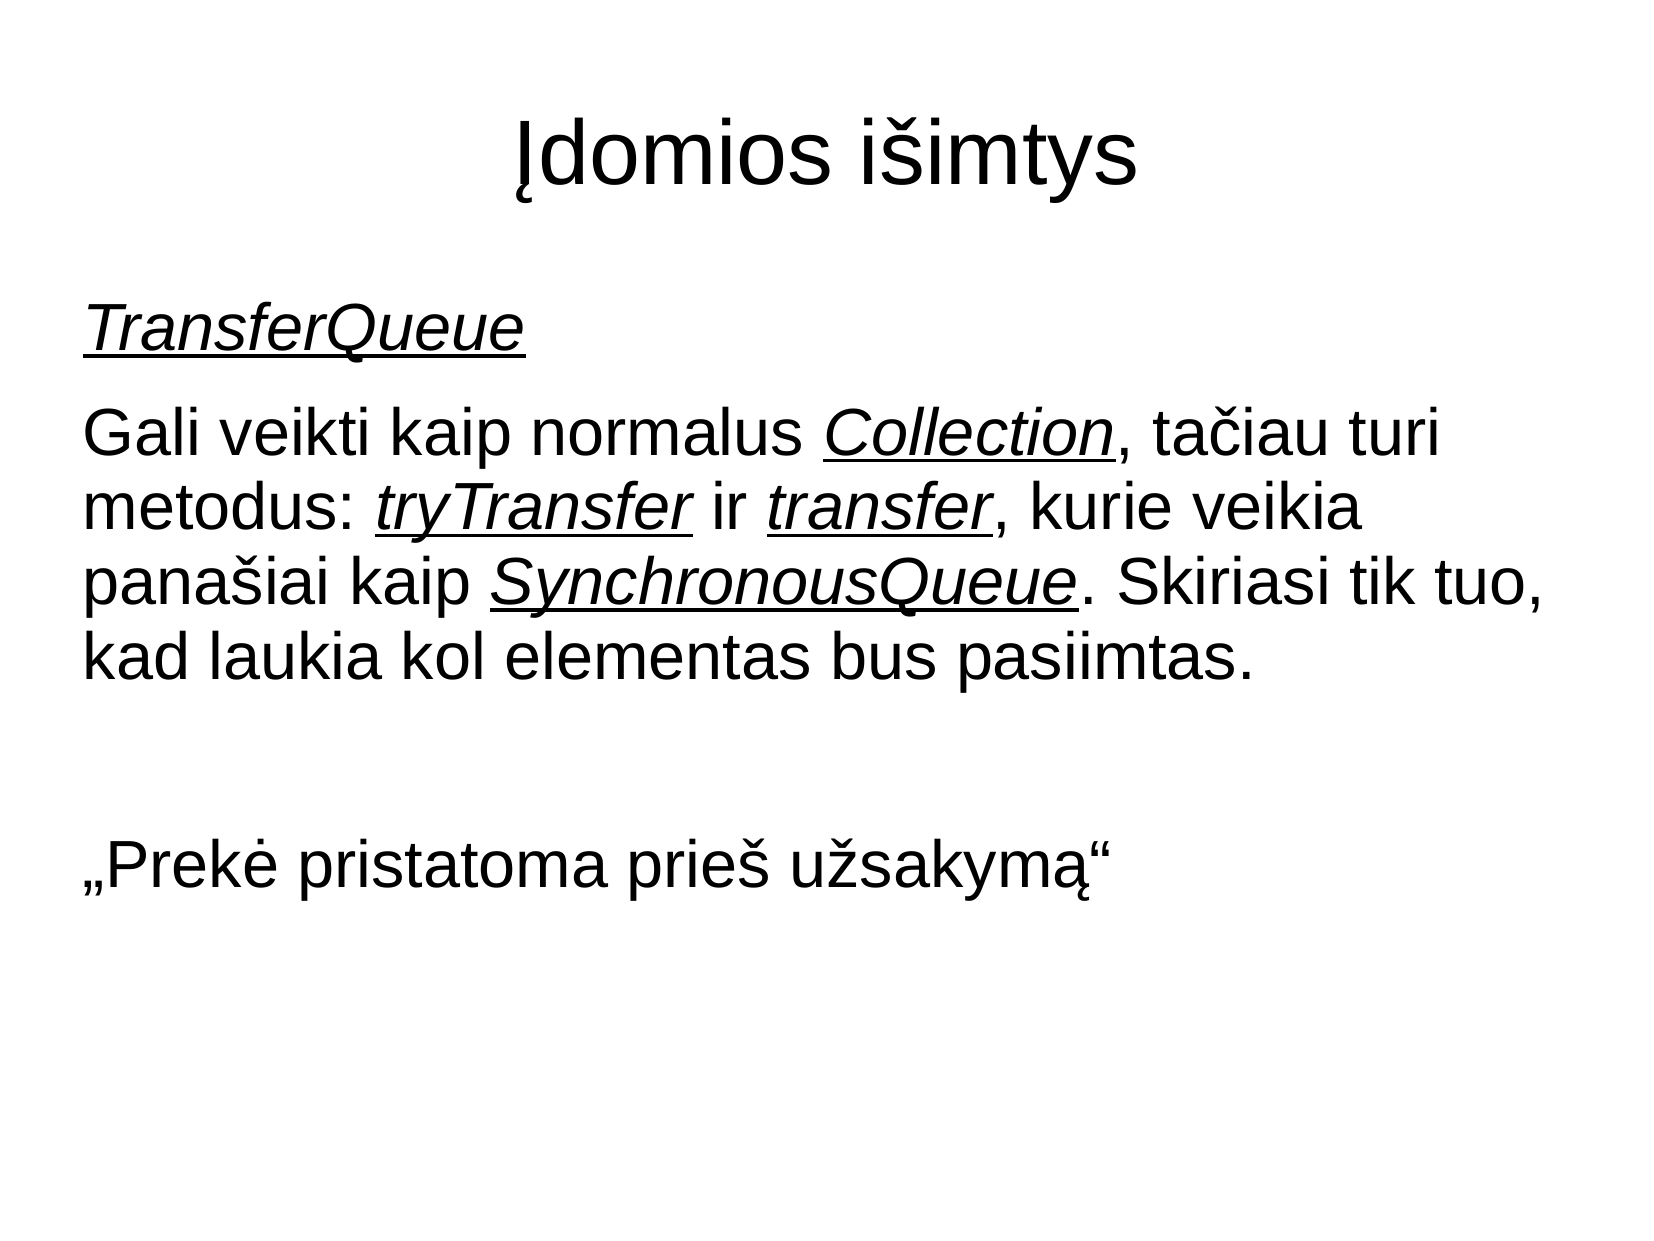

# Įdomios išimtys
TransferQueue
Gali veikti kaip normalus Collection, tačiau turi metodus: tryTransfer ir transfer, kurie veikia panašiai kaip SynchronousQueue. Skiriasi tik tuo, kad laukia kol elementas bus pasiimtas.
„Prekė pristatoma prieš užsakymą“